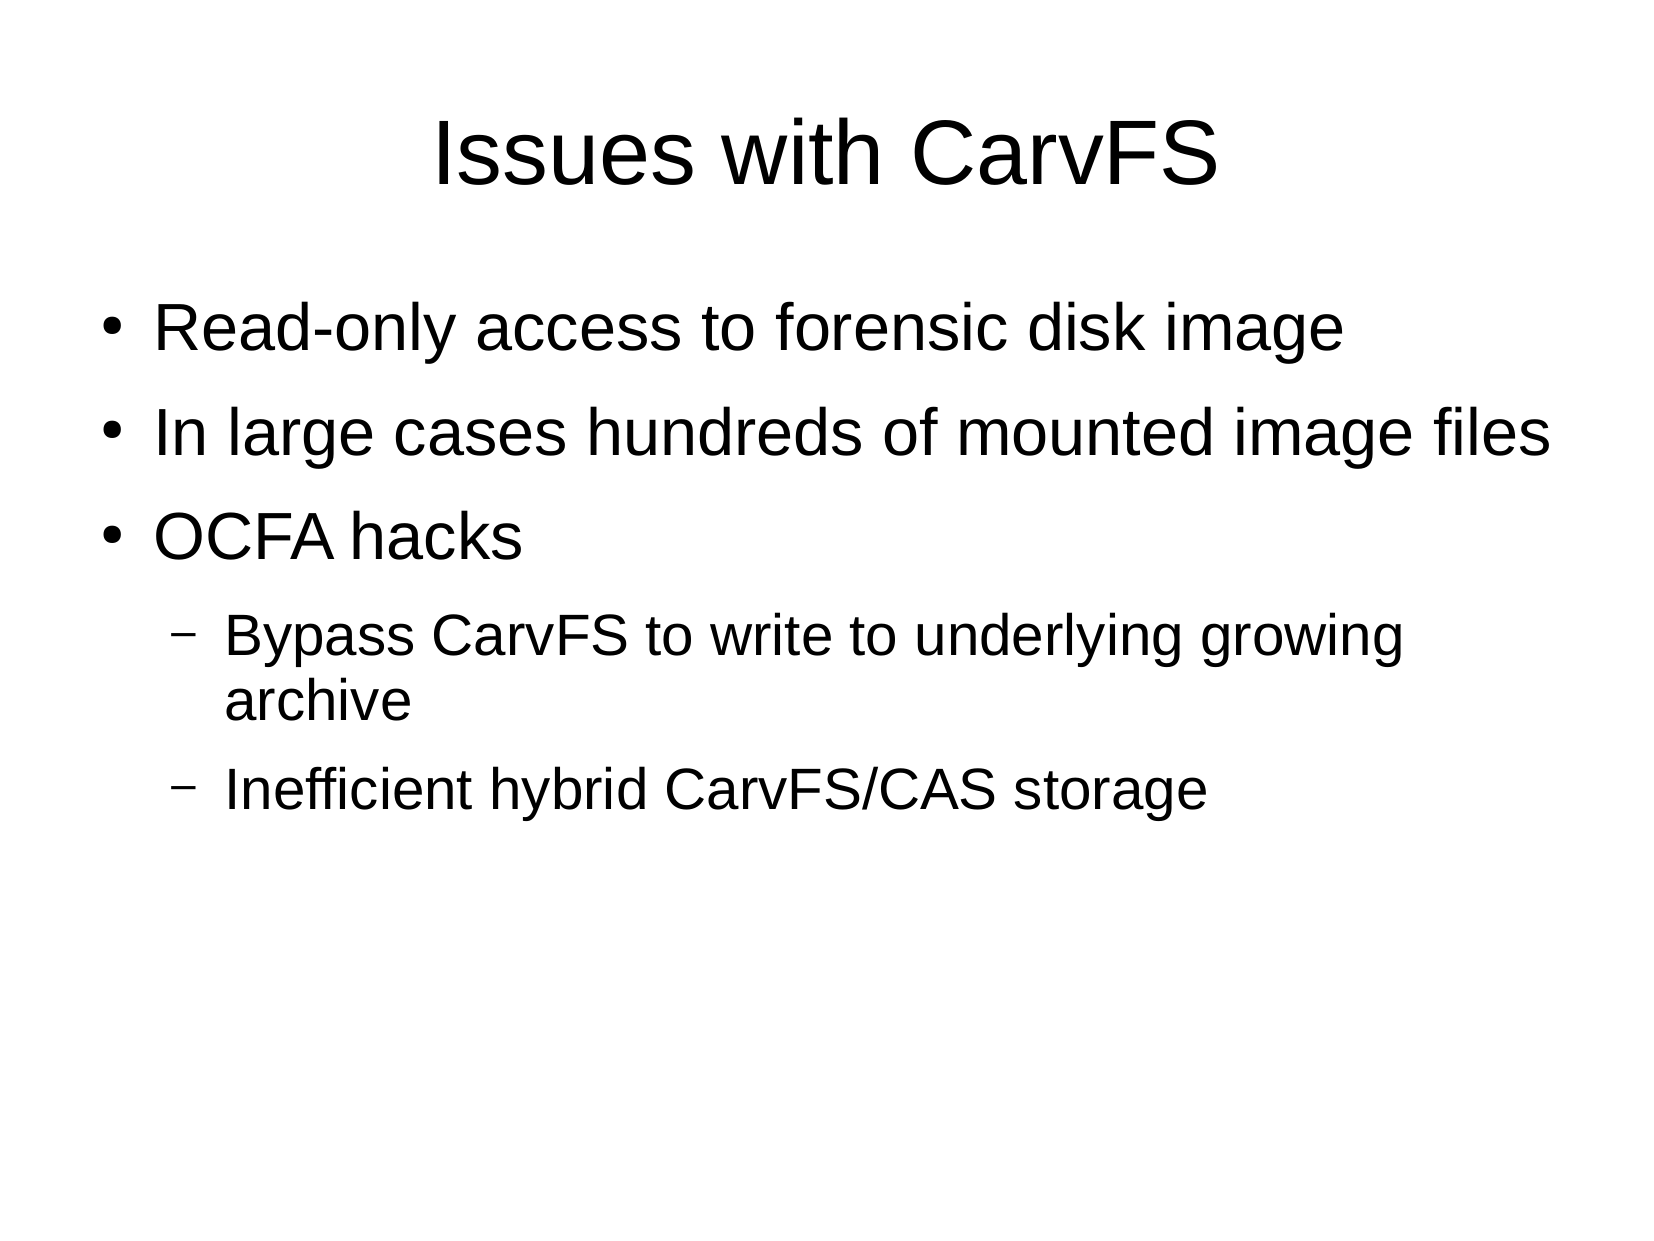

# Issues with CarvFS
Read-only access to forensic disk image
In large cases hundreds of mounted image files
OCFA hacks
Bypass CarvFS to write to underlying growing archive
Inefficient hybrid CarvFS/CAS storage